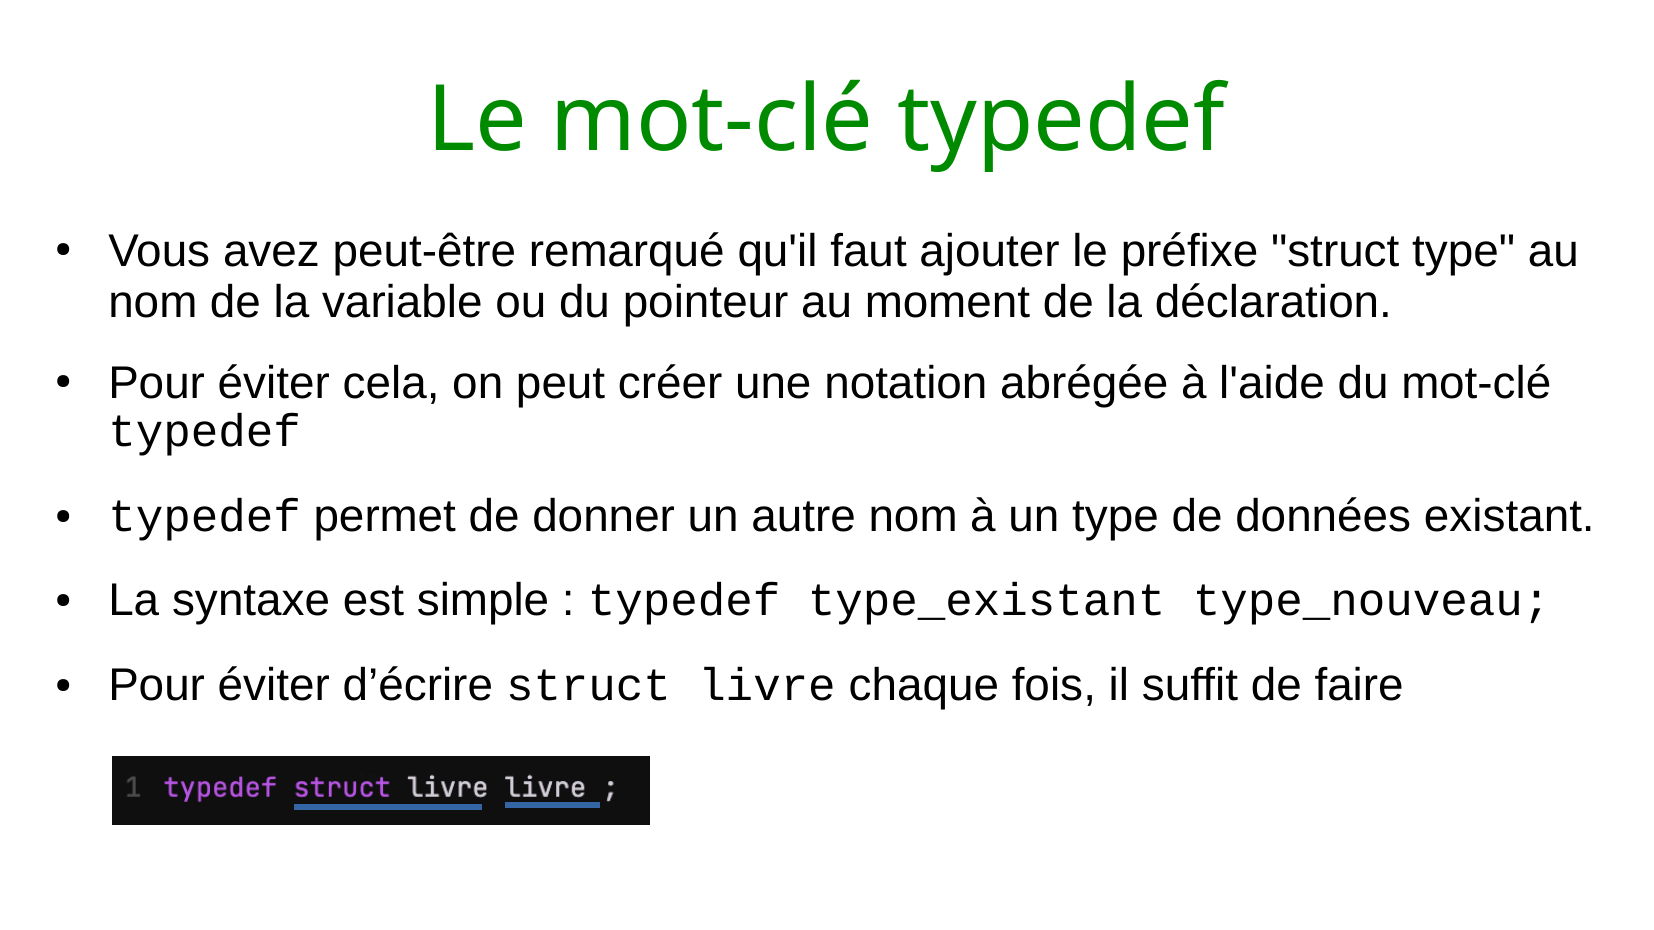

# Le mot-clé typedef
Vous avez peut-être remarqué qu'il faut ajouter le préfixe "struct type" au nom de la variable ou du pointeur au moment de la déclaration.
Pour éviter cela, on peut créer une notation abrégée à l'aide du mot-clé typedef
typedef permet de donner un autre nom à un type de données existant.
La syntaxe est simple : typedef type_existant type_nouveau;
Pour éviter d’écrire struct livre chaque fois, il suffit de faire